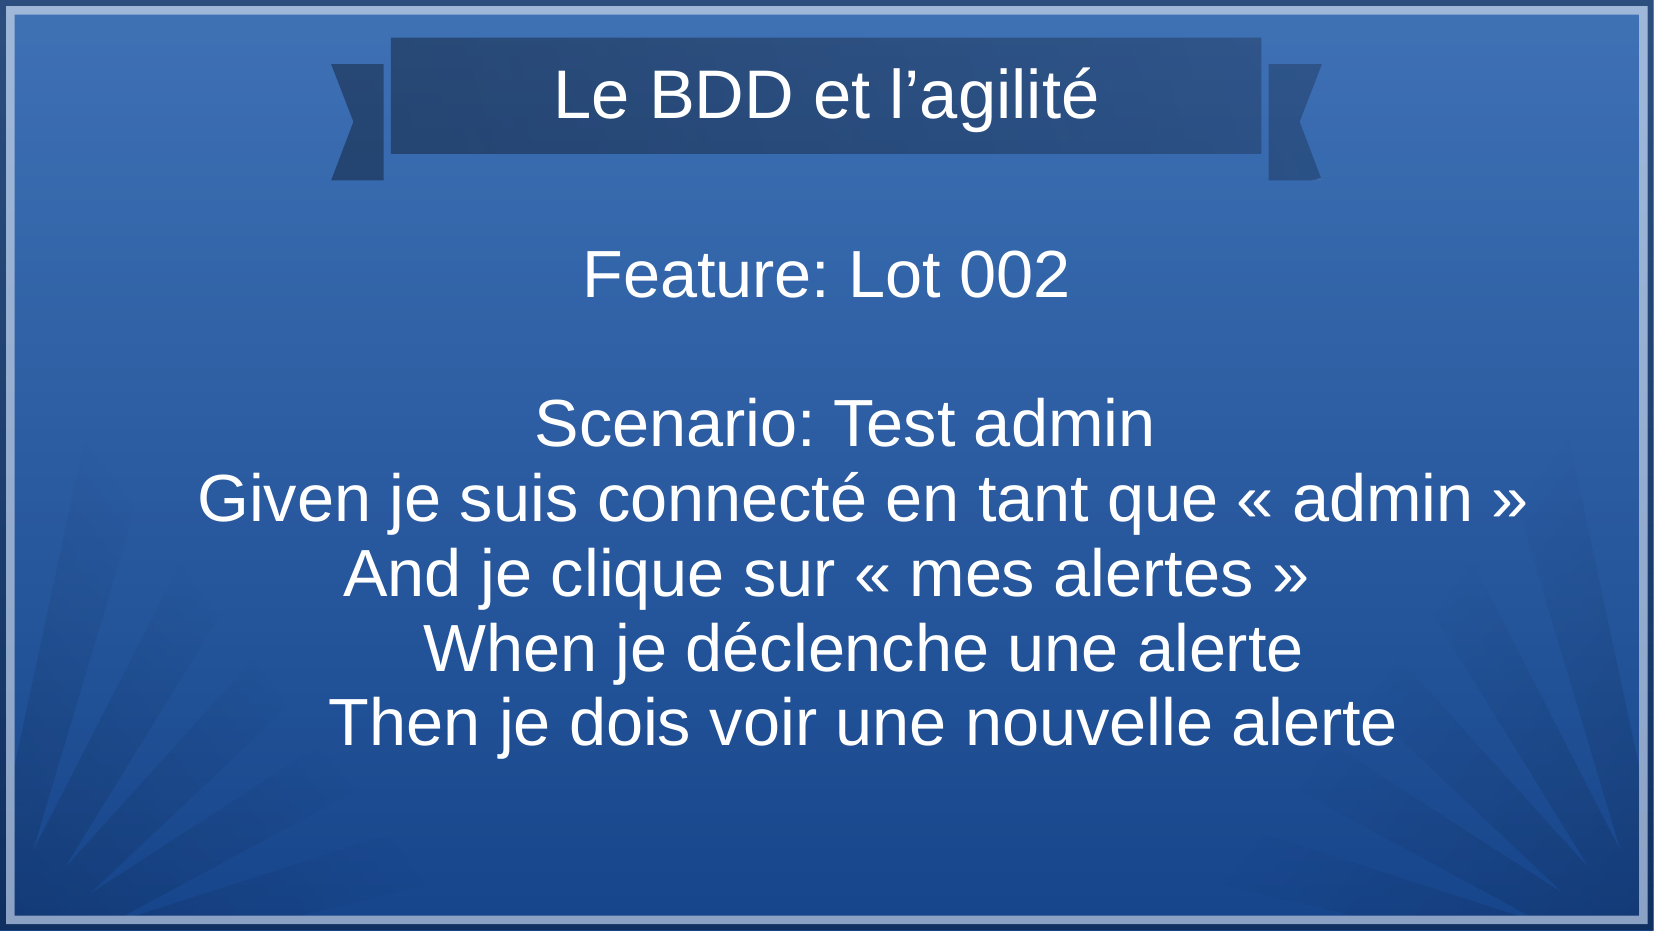

# Le BDD et l’agilité
Feature: Lot 002
 Scenario: Test admin
 Given je suis connecté en tant que « admin »
And je clique sur « mes alertes »
 When je déclenche une alerte
 Then je dois voir une nouvelle alerte